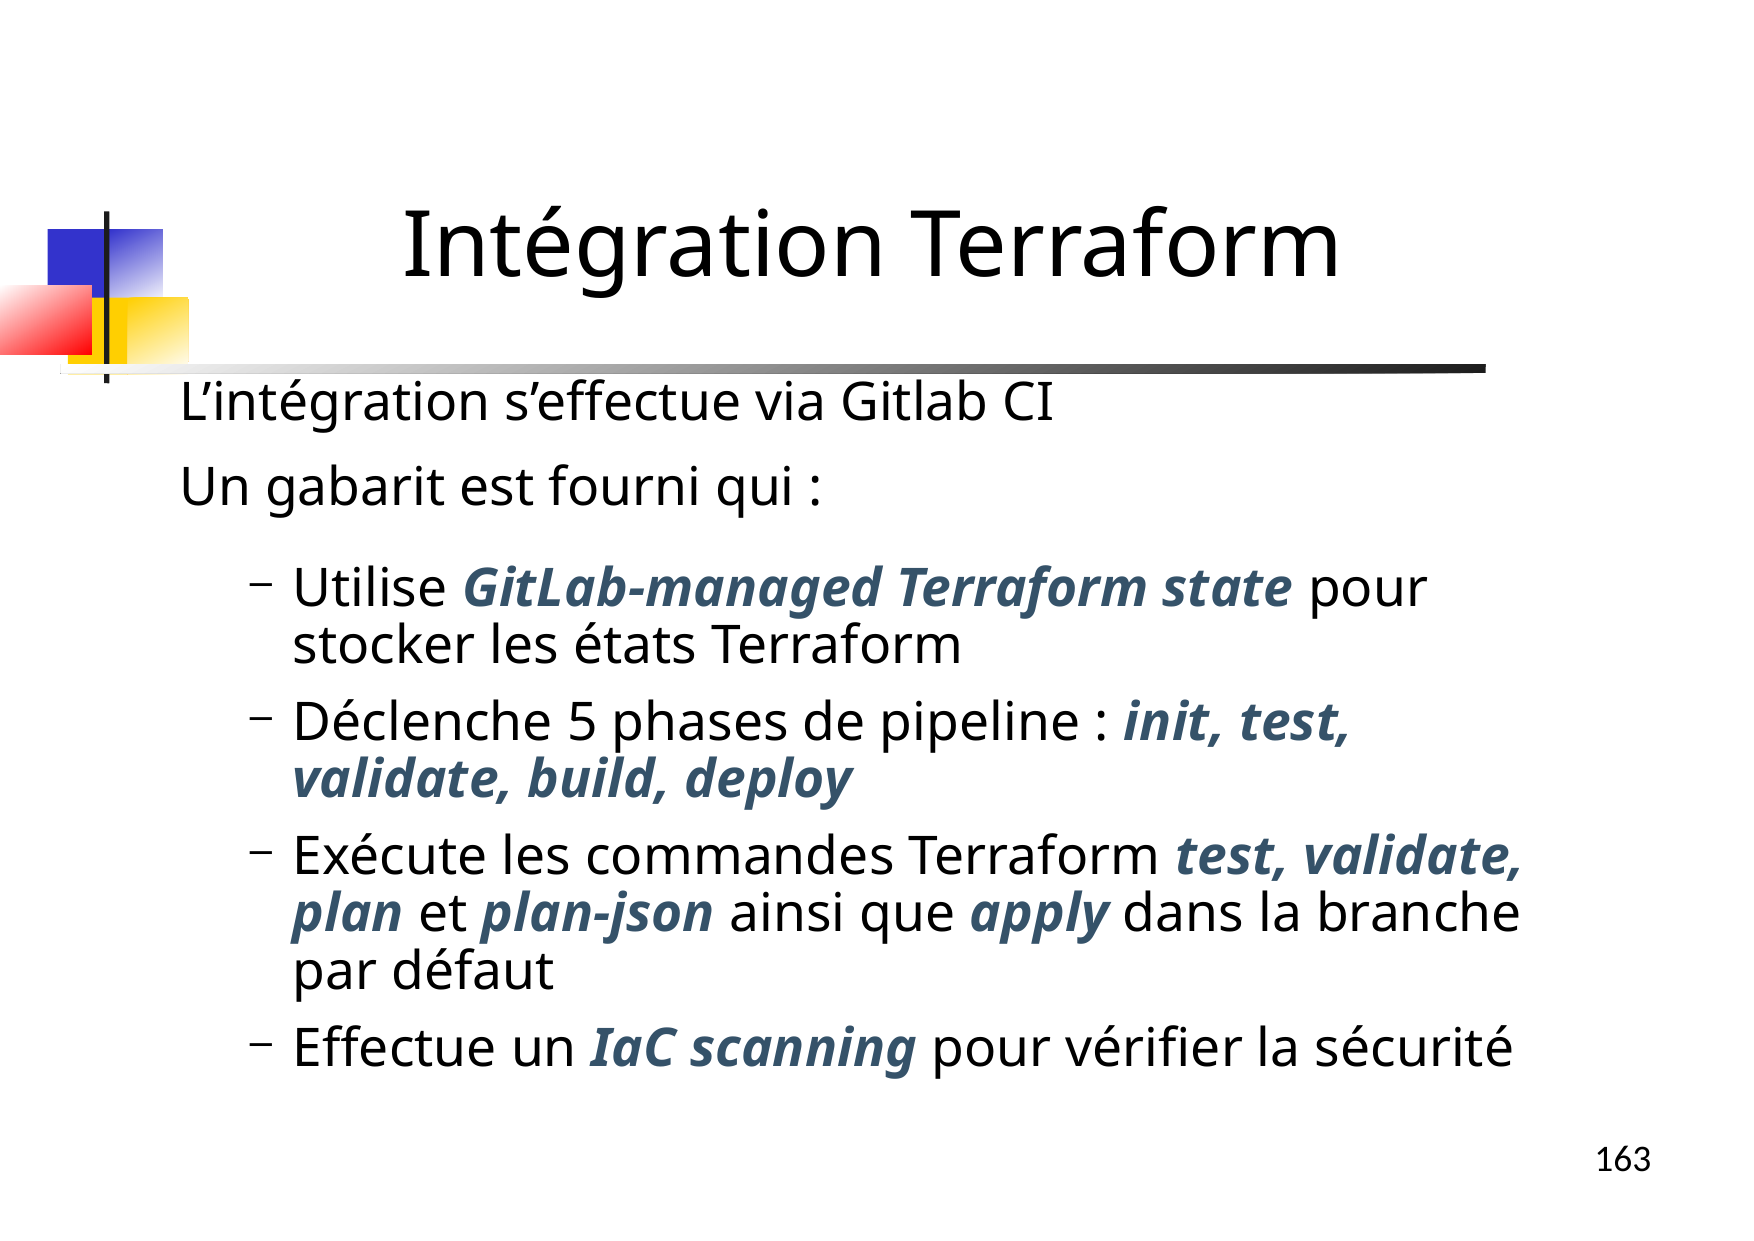

# Intégration Terraform
L’intégration s’effectue via Gitlab CI
Un gabarit est fourni qui :
Utilise GitLab-managed Terraform state pour stocker les états Terraform
Déclenche 5 phases de pipeline : init, test, validate, build, deploy
Exécute les commandes Terraform test, validate, plan et plan-json ainsi que apply dans la branche par défaut
Effectue un IaC scanning pour vérifier la sécurité